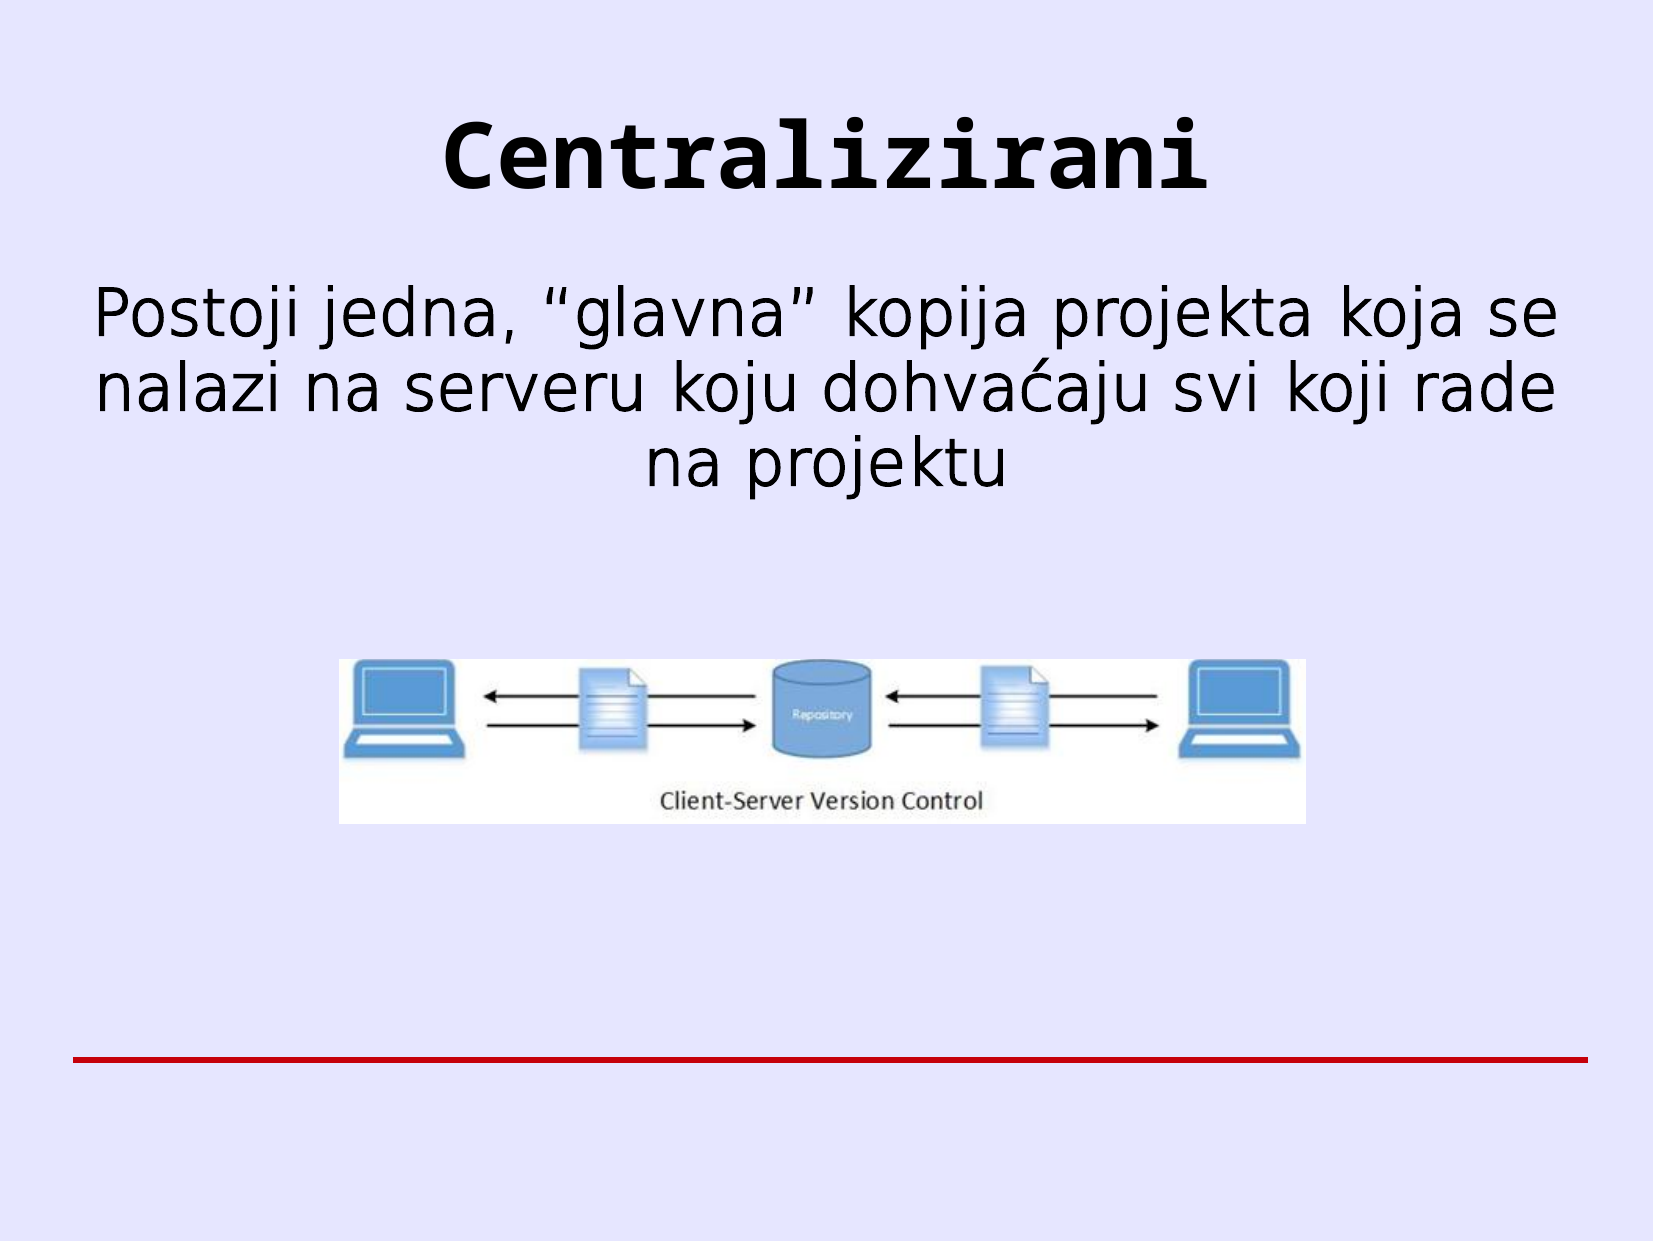

# Centralizirani
Postoji jedna, “glavna” kopija projekta koja se nalazi na serveru koju dohvaćaju svi koji rade na projektu